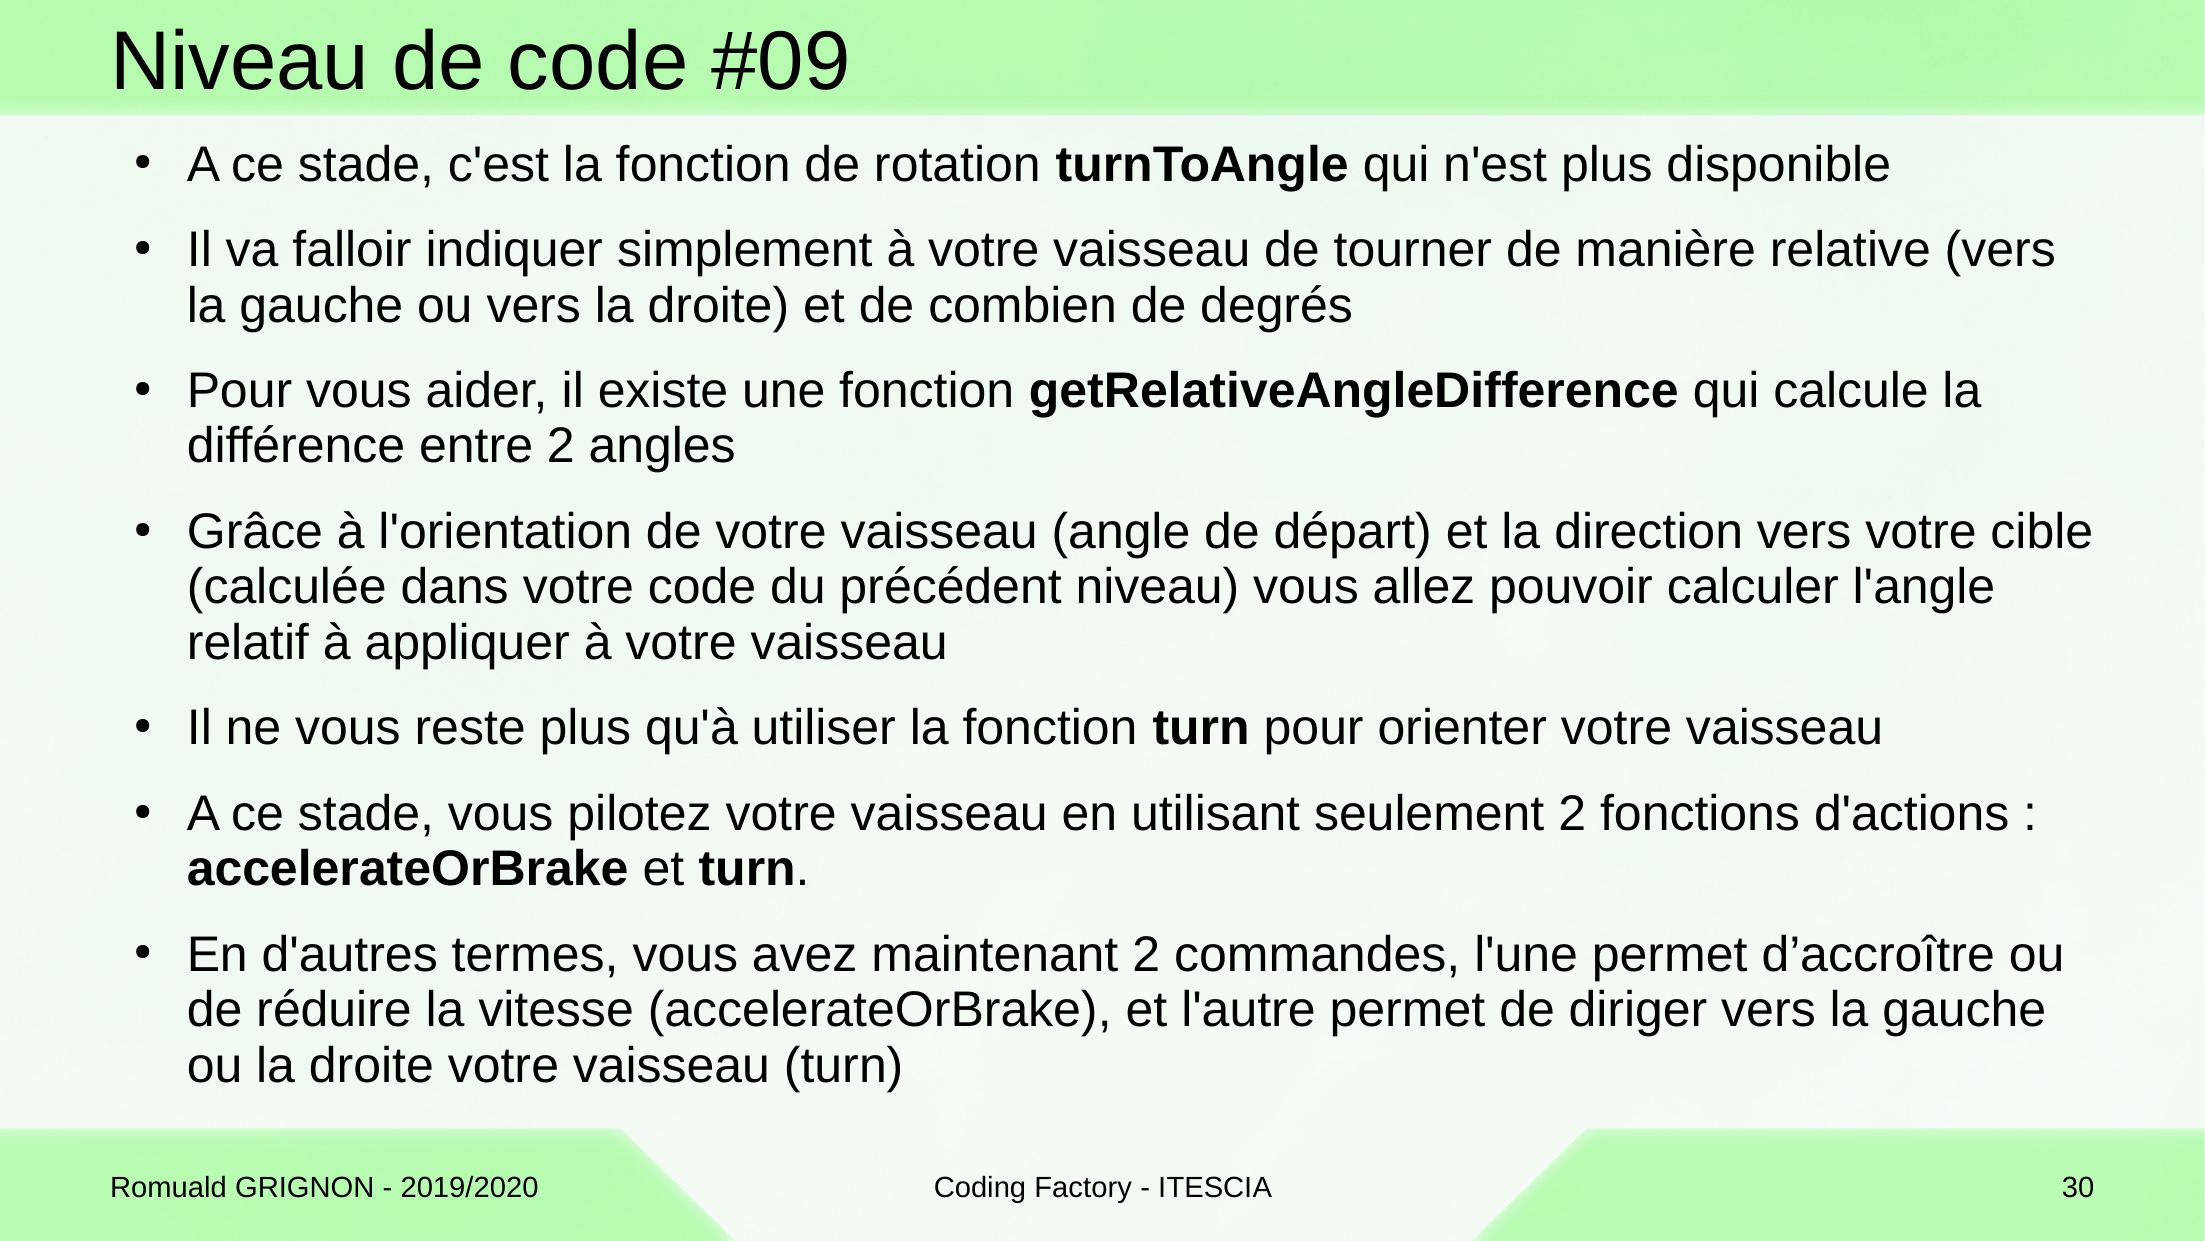

# Niveau de code #09
A ce stade, c'est la fonction de rotation turnToAngle qui n'est plus disponible
Il va falloir indiquer simplement à votre vaisseau de tourner de manière relative (vers la gauche ou vers la droite) et de combien de degrés
Pour vous aider, il existe une fonction getRelativeAngleDifference qui calcule la différence entre 2 angles
Grâce à l'orientation de votre vaisseau (angle de départ) et la direction vers votre cible (calculée dans votre code du précédent niveau) vous allez pouvoir calculer l'angle relatif à appliquer à votre vaisseau
Il ne vous reste plus qu'à utiliser la fonction turn pour orienter votre vaisseau
A ce stade, vous pilotez votre vaisseau en utilisant seulement 2 fonctions d'actions : accelerateOrBrake et turn.
En d'autres termes, vous avez maintenant 2 commandes, l'une permet d’accroître ou de réduire la vitesse (accelerateOrBrake), et l'autre permet de diriger vers la gauche ou la droite votre vaisseau (turn)
Romuald GRIGNON - 2019/2020
Coding Factory - ITESCIA
30